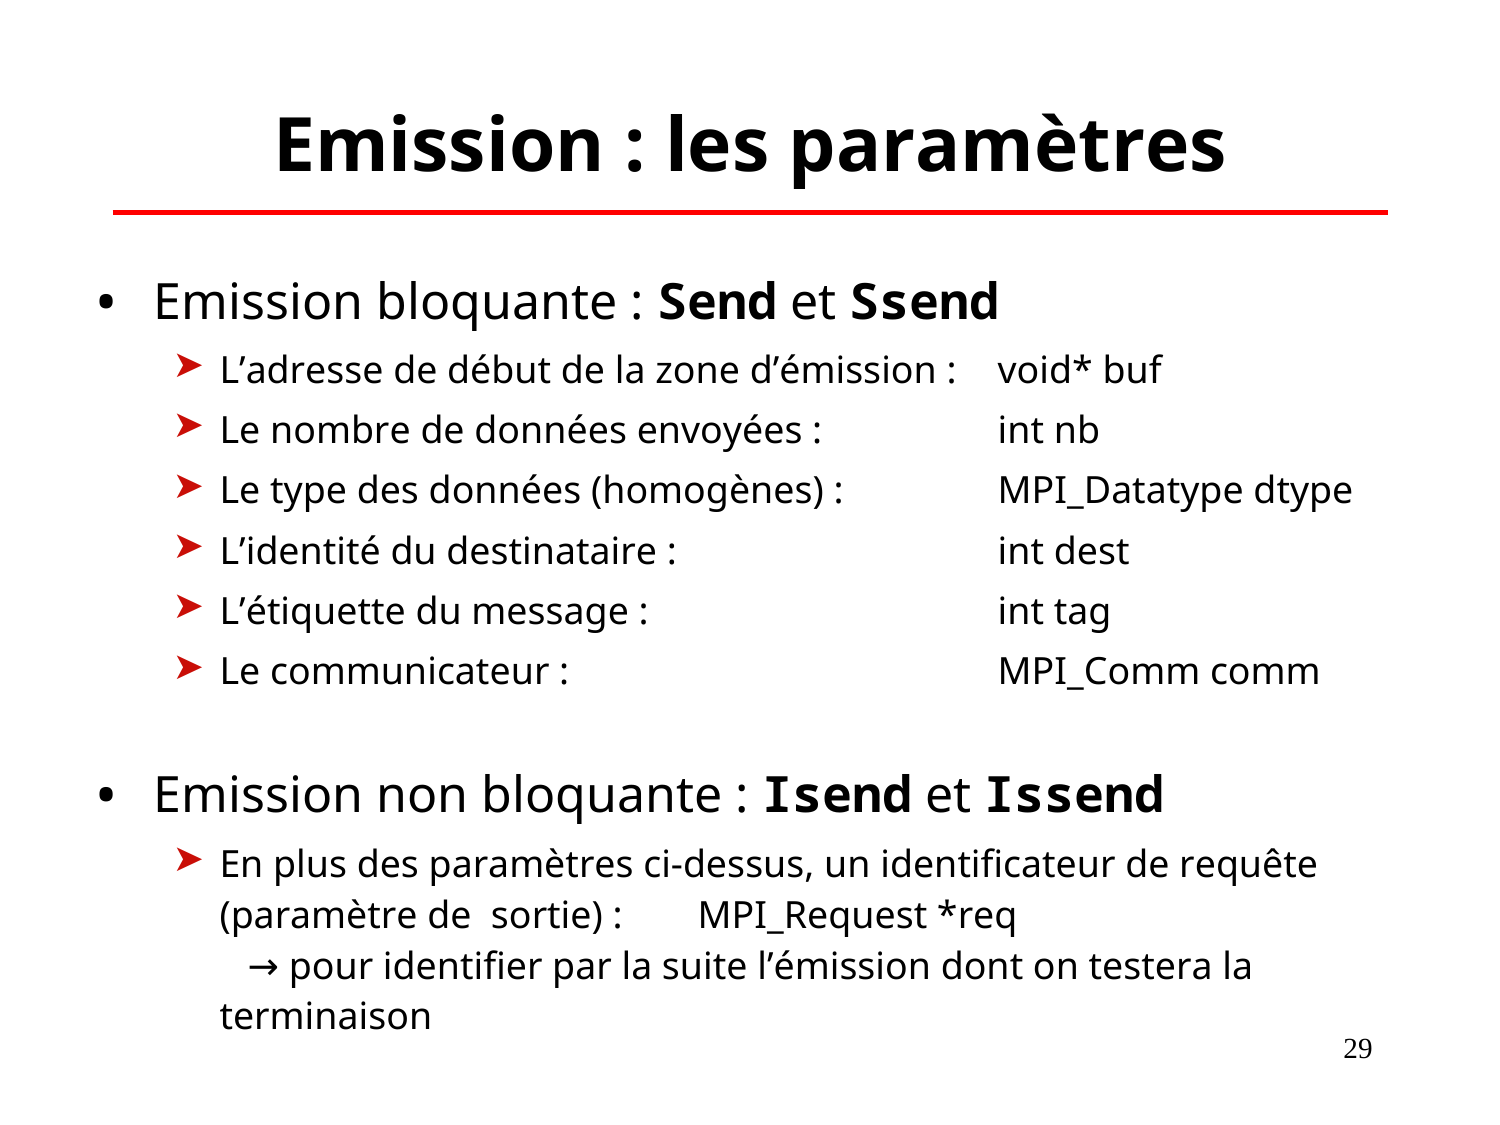

# Emission : les paramètres
Emission bloquante : Send et Ssend
L’adresse de début de la zone d’émission :	void* buf
Le nombre de données envoyées :		int nb
Le type des données (homogènes) :		MPI_Datatype dtype
L’identité du destinataire :			int dest
L’étiquette du message :			int tag
Le communicateur :			MPI_Comm comm
Emission non bloquante : Isend et Issend
En plus des paramètres ci-dessus, un identificateur de requête (paramètre de sortie) :	MPI_Request *req
	→ pour identifier par la suite l’émission dont on testera la terminaison
29